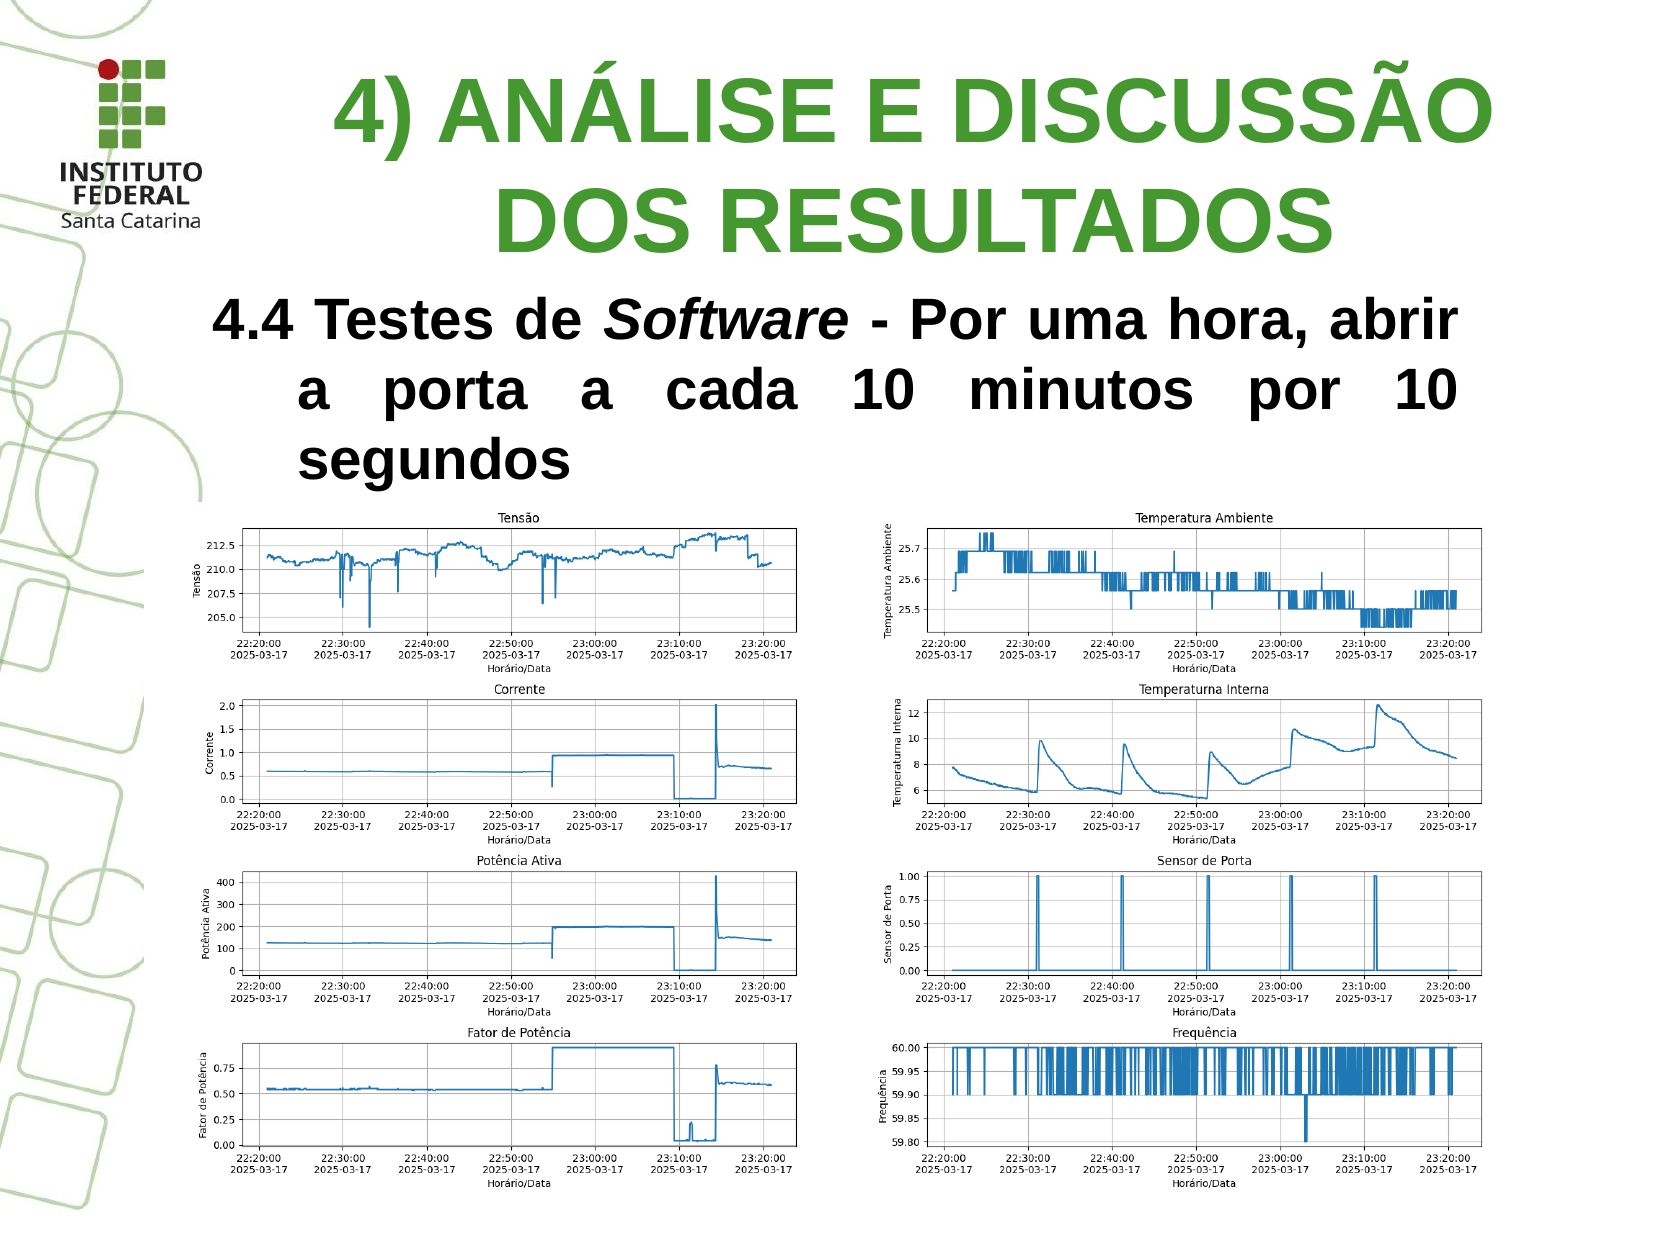

# 4) ANÁLISE E DISCUSSÃO DOS RESULTADOS
4.4 Testes de Software - Por uma hora, abrir a porta a cada 10 minutos por 10 segundos